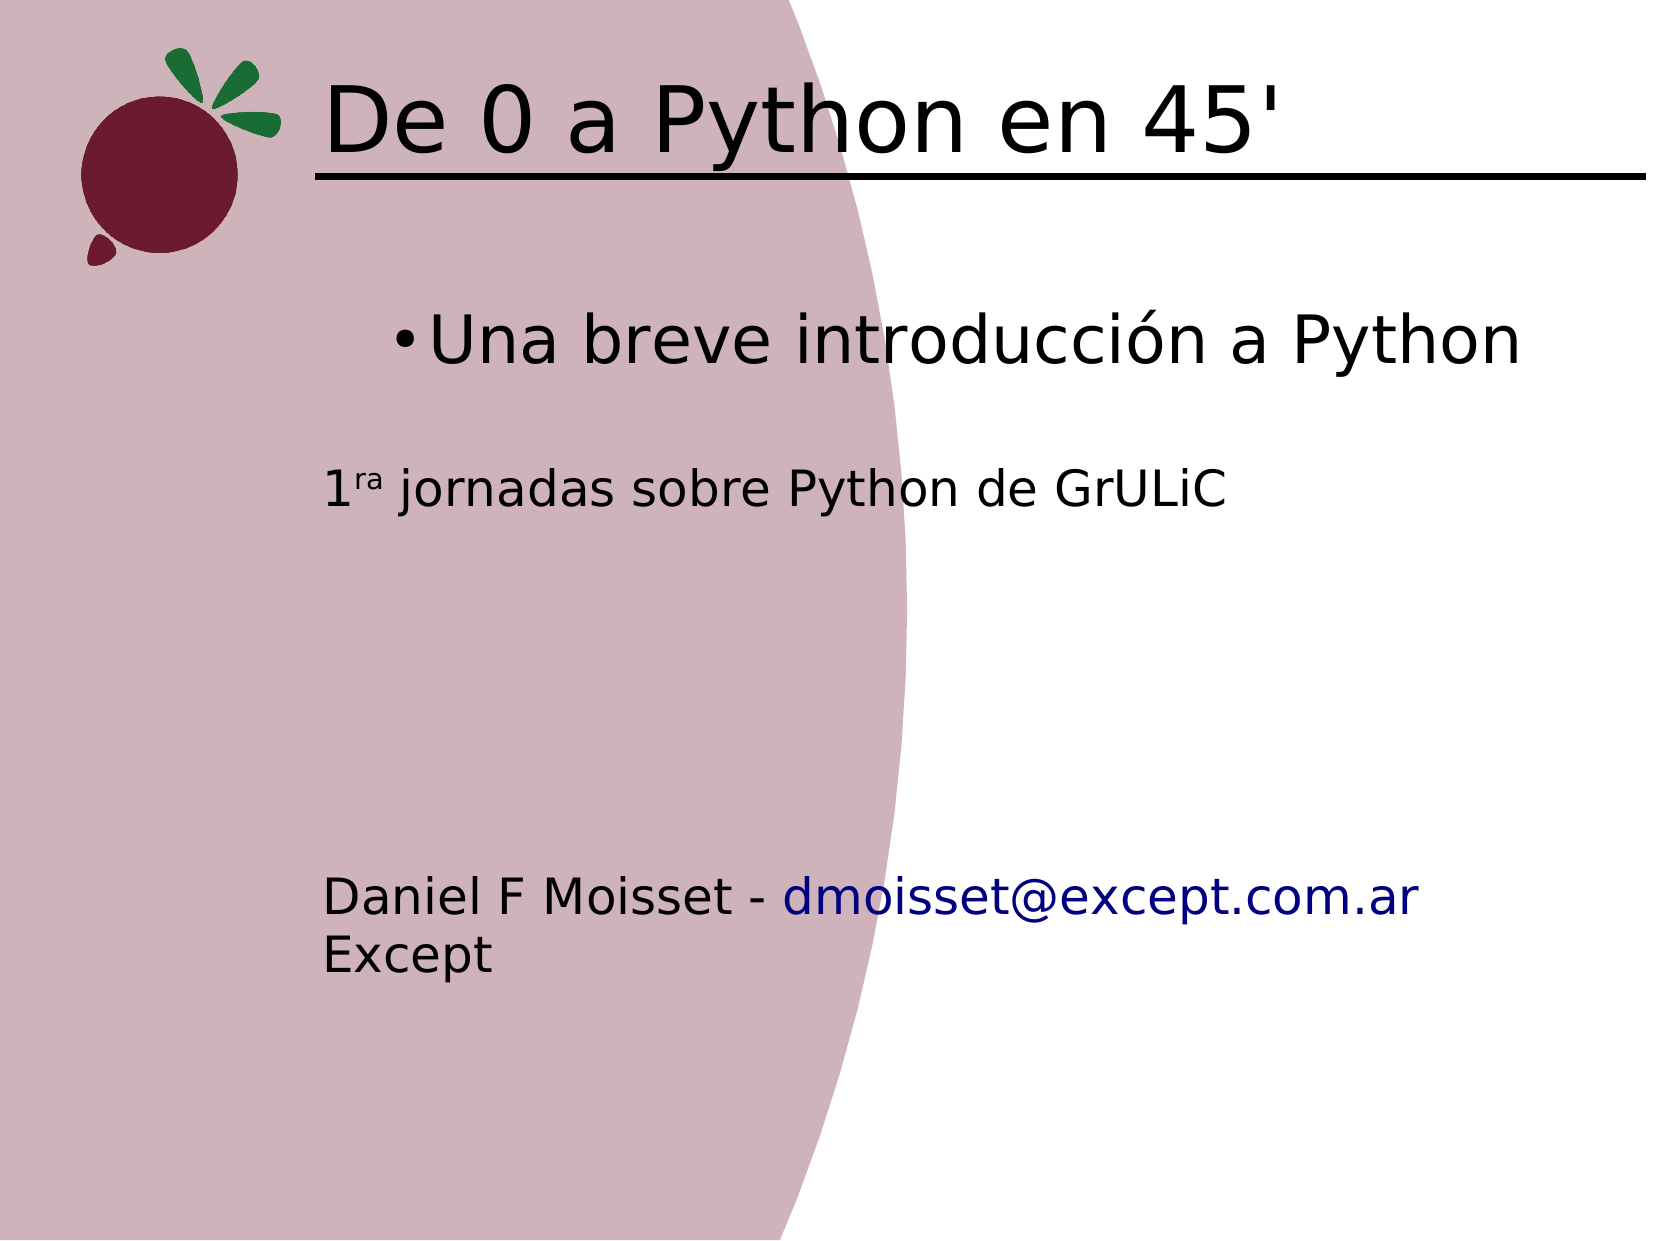

# De 0 a Python en 45'
Una breve introducción a Python
1ra jornadas sobre Python de GrULiC
Daniel F Moisset - dmoisset@except.com.ar
Except